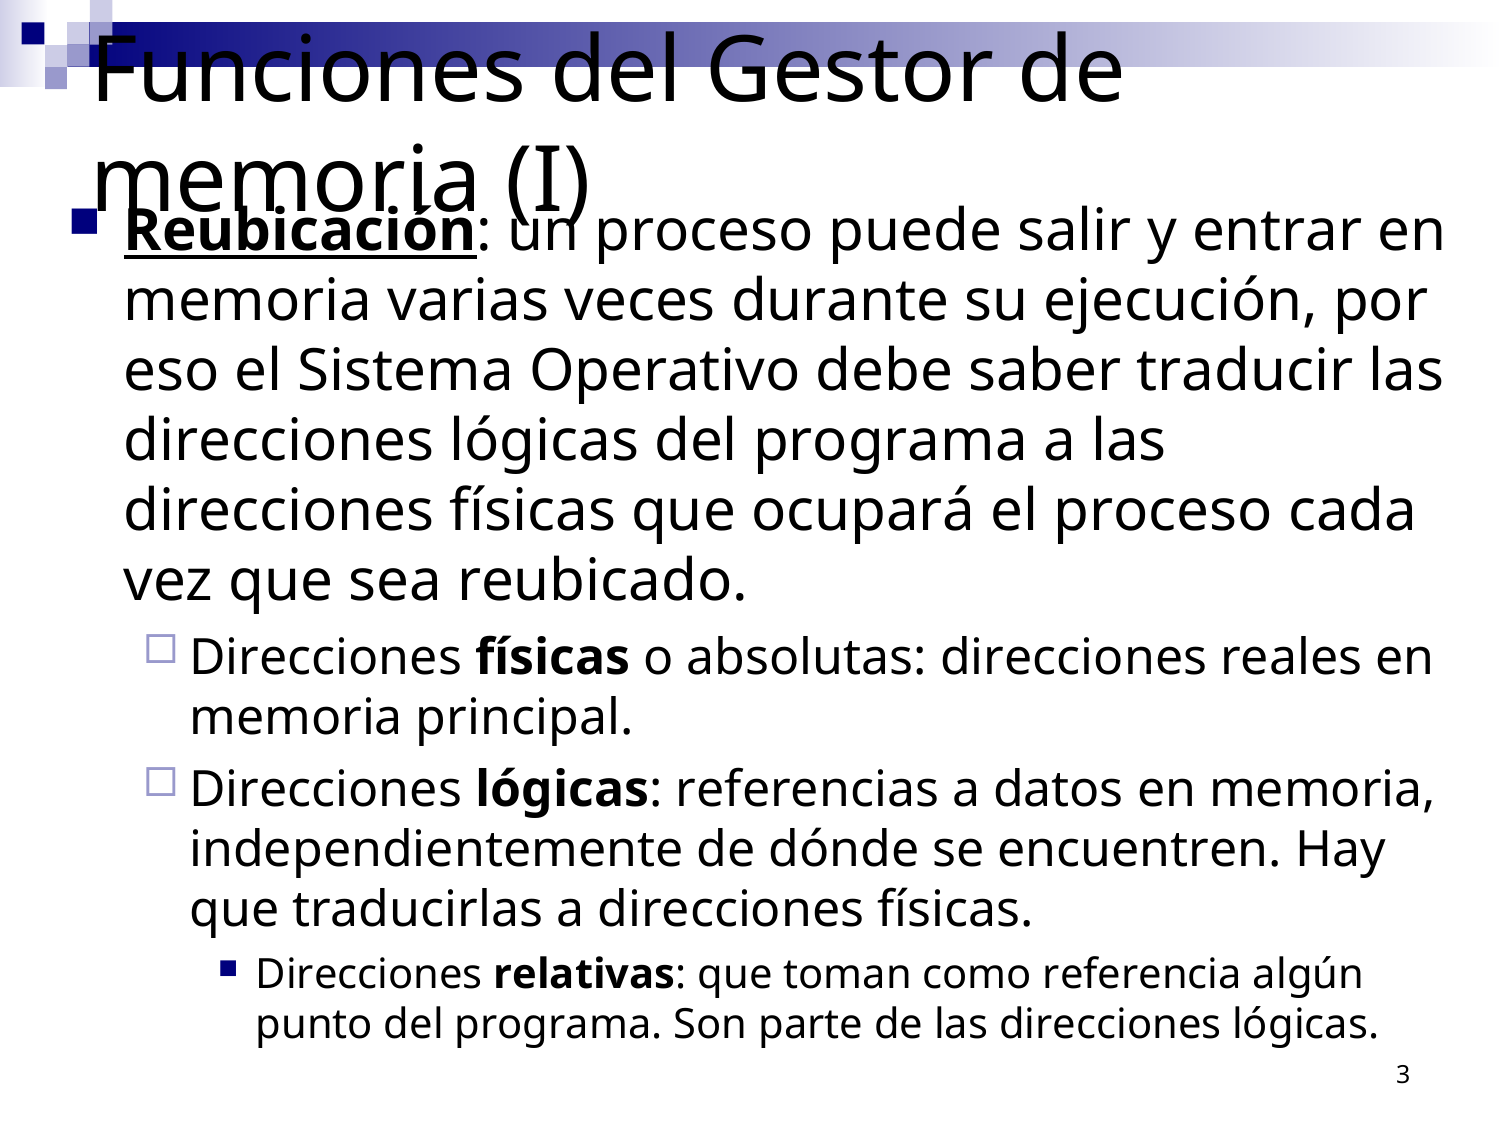

Funciones del Gestor de memoria (I)
Reubicación: un proceso puede salir y entrar en memoria varias veces durante su ejecución, por eso el Sistema Operativo debe saber traducir las direcciones lógicas del programa a las direcciones físicas que ocupará el proceso cada vez que sea reubicado.
Direcciones físicas o absolutas: direcciones reales en memoria principal.
Direcciones lógicas: referencias a datos en memoria, independientemente de dónde se encuentren. Hay que traducirlas a direcciones físicas.
Direcciones relativas: que toman como referencia algún punto del programa. Son parte de las direcciones lógicas.